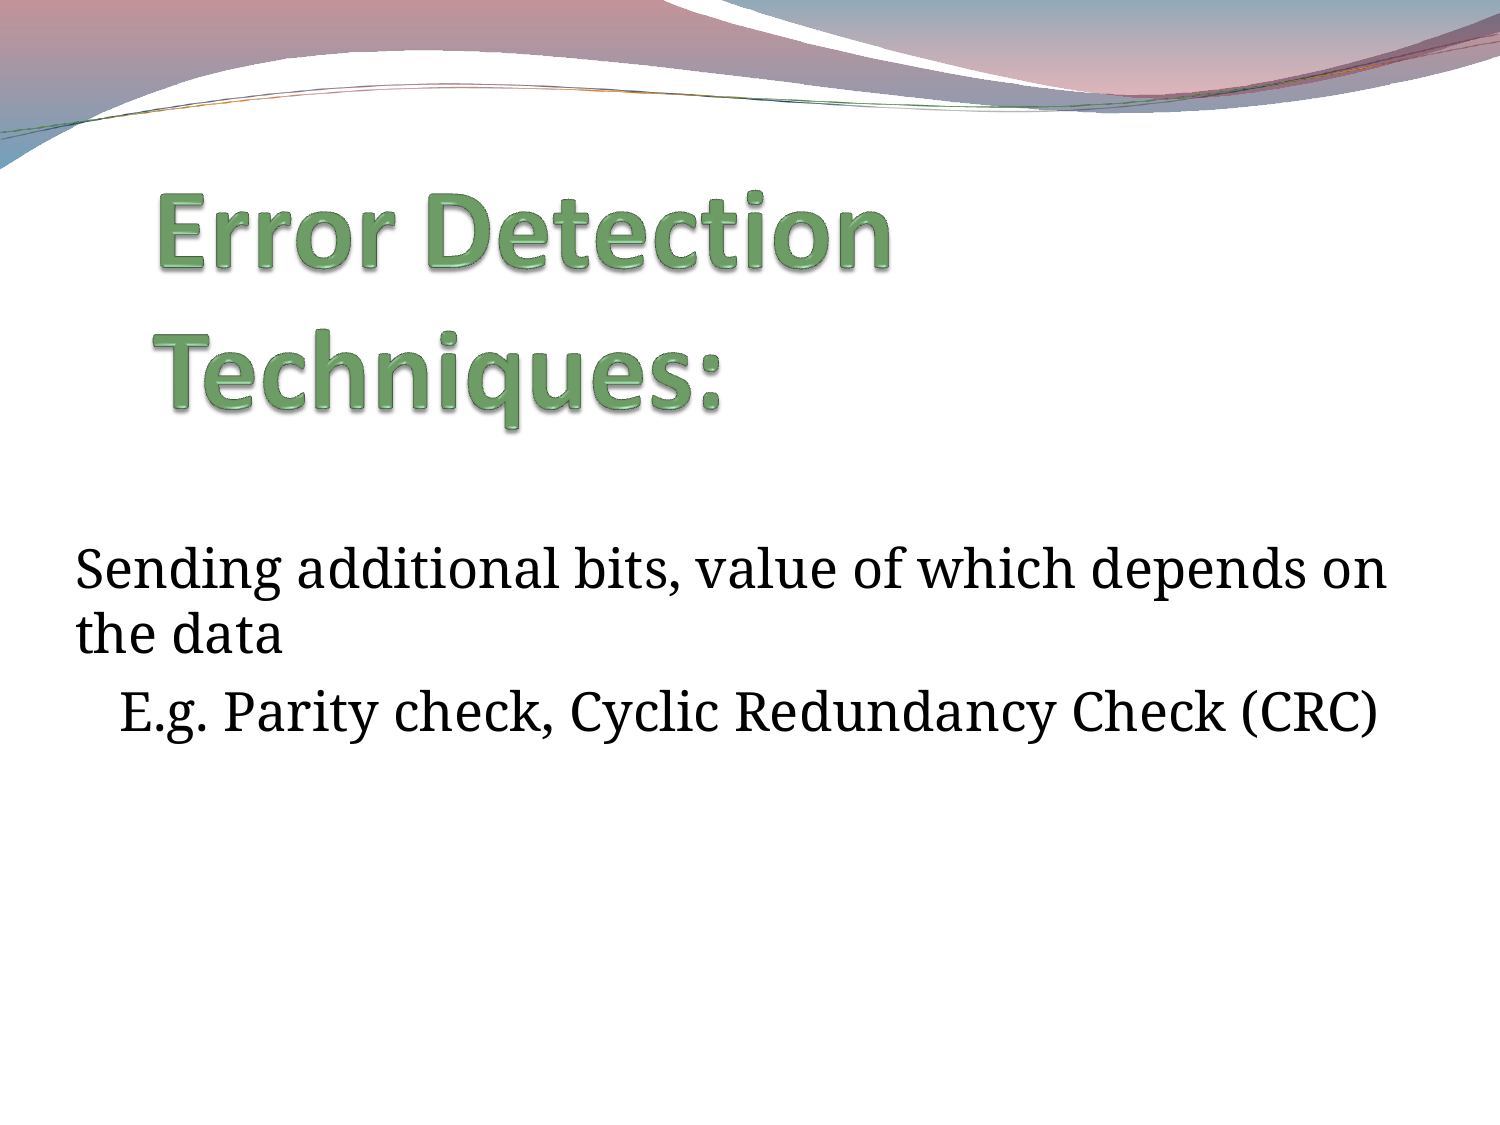

# Sending additional bits, value of which depends on the data
E.g. Parity check, Cyclic Redundancy Check (CRC)